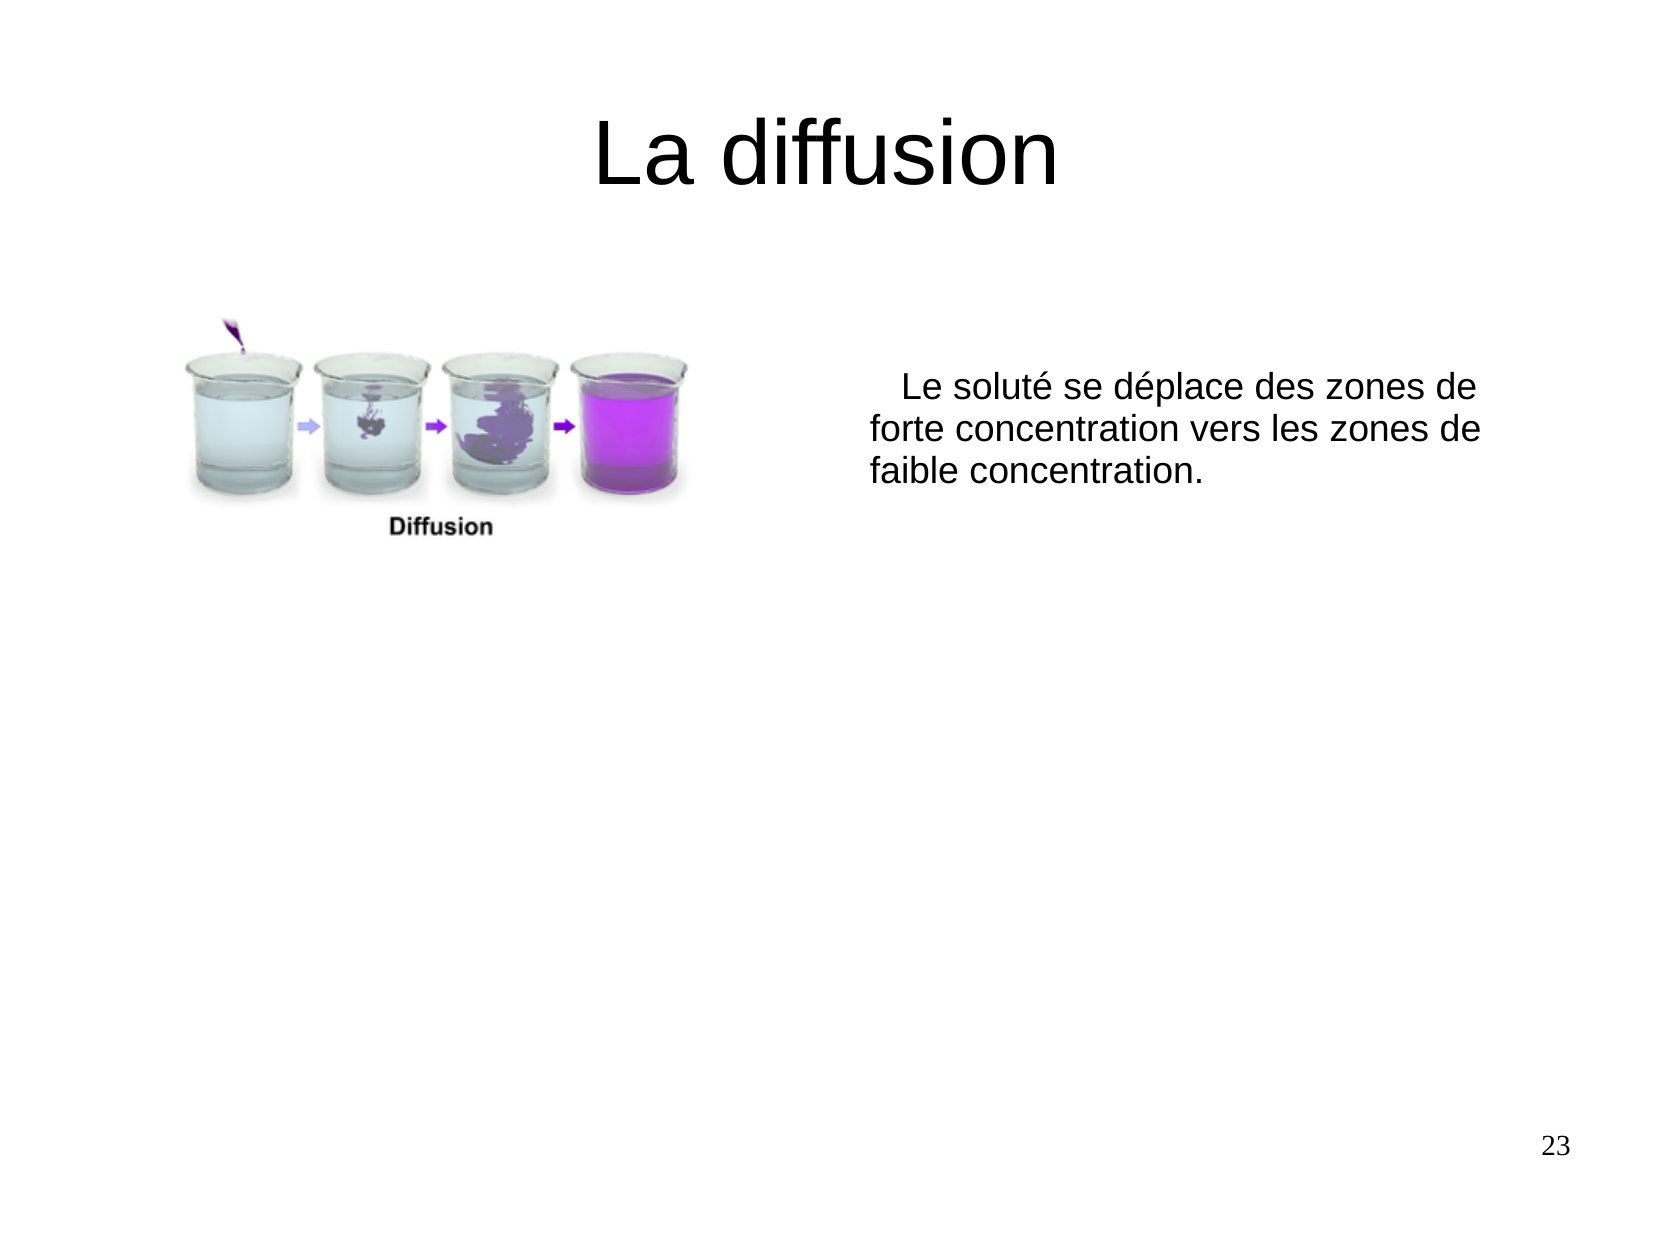

# La diffusion
 Le soluté se déplace des zones de forte concentration vers les zones de faible concentration.
23